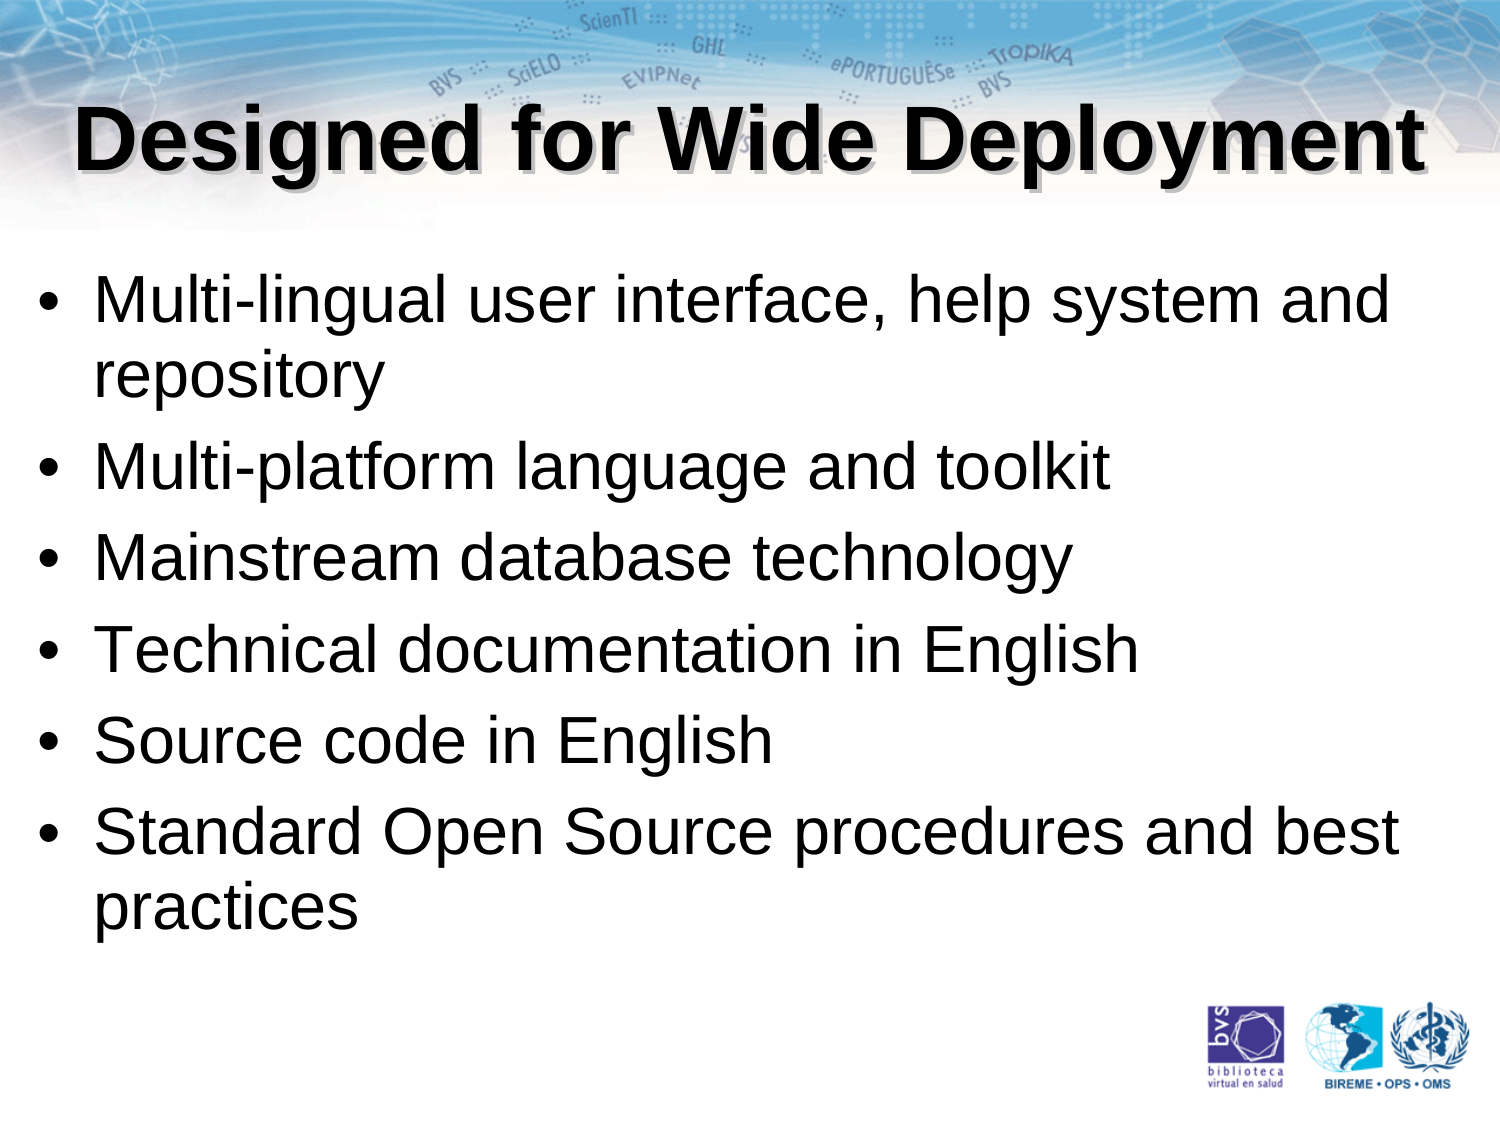

# Designed for Wide Deployment
Multi-lingual user interface, help system and repository
Multi-platform language and toolkit
Mainstream database technology
Technical documentation in English
Source code in English
Standard Open Source procedures and best practices